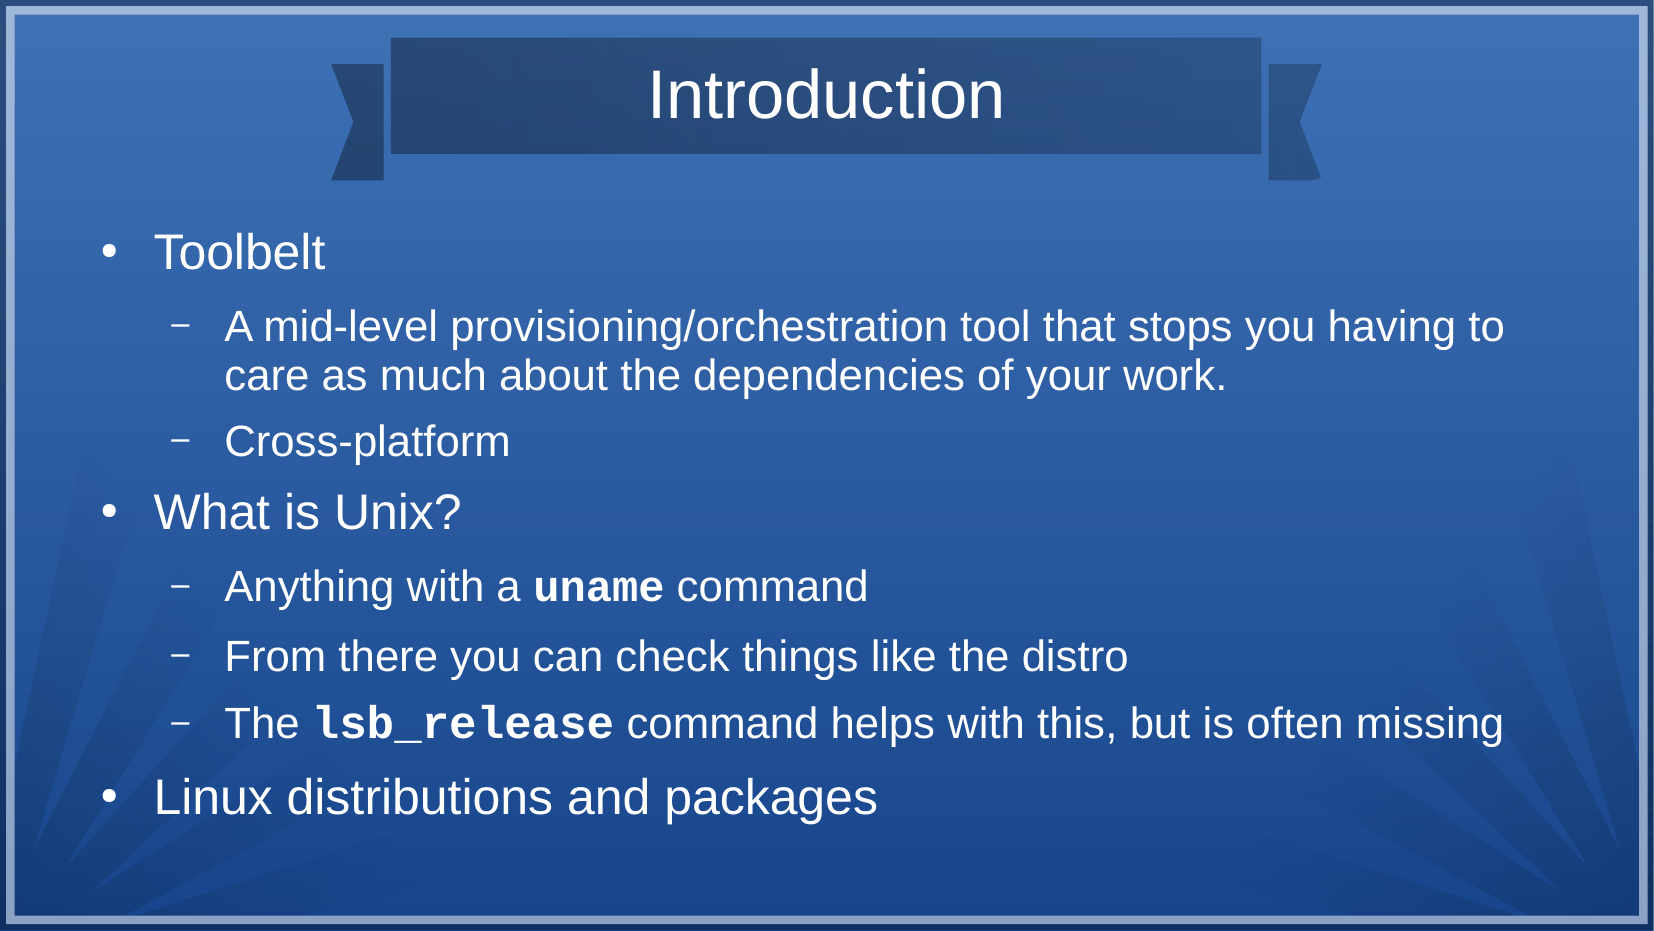

# Introduction
Toolbelt
A mid-level provisioning/orchestration tool that stops you having to care as much about the dependencies of your work.
Cross-platform
What is Unix?
Anything with a uname command
From there you can check things like the distro
The lsb_release command helps with this, but is often missing
Linux distributions and packages